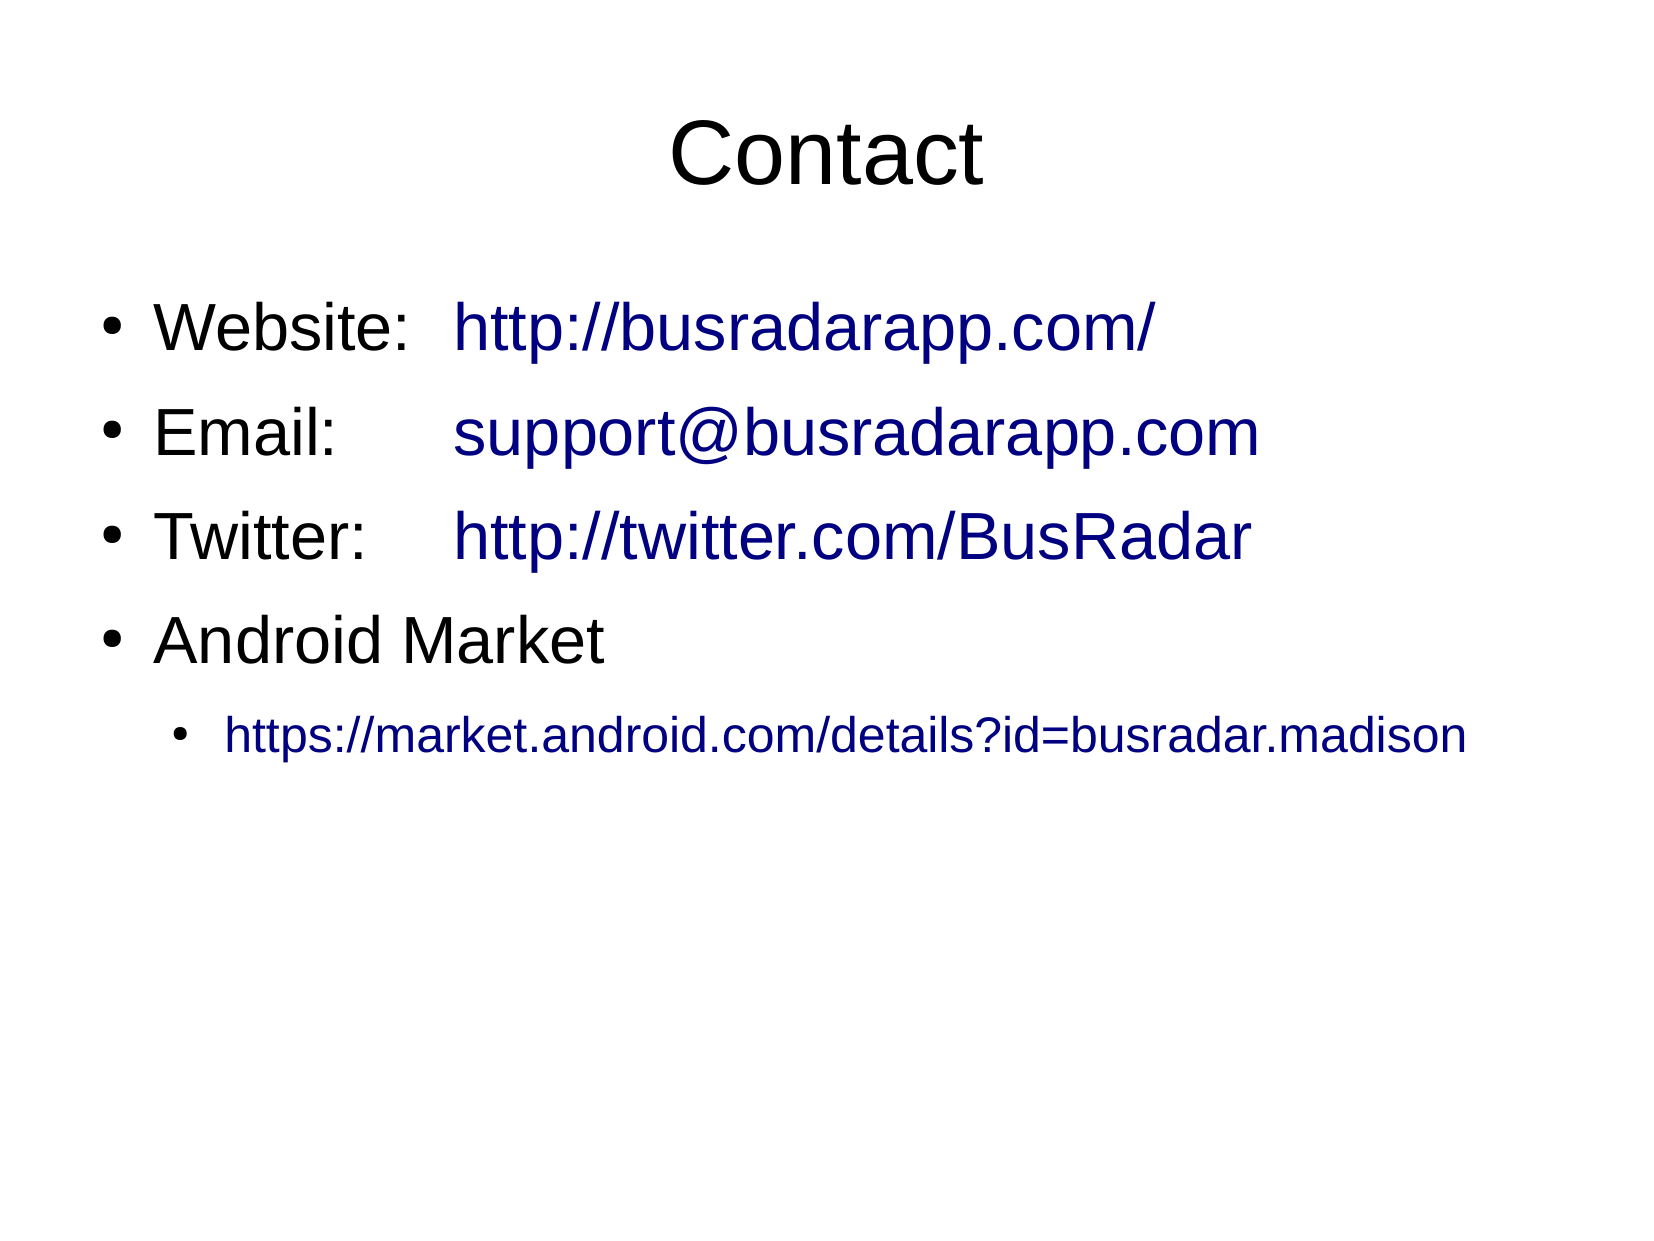

# Contact
Website:	http://busradarapp.com/
Email:		support@busradarapp.com
Twitter:		http://twitter.com/BusRadar
Android Market
https://market.android.com/details?id=busradar.madison